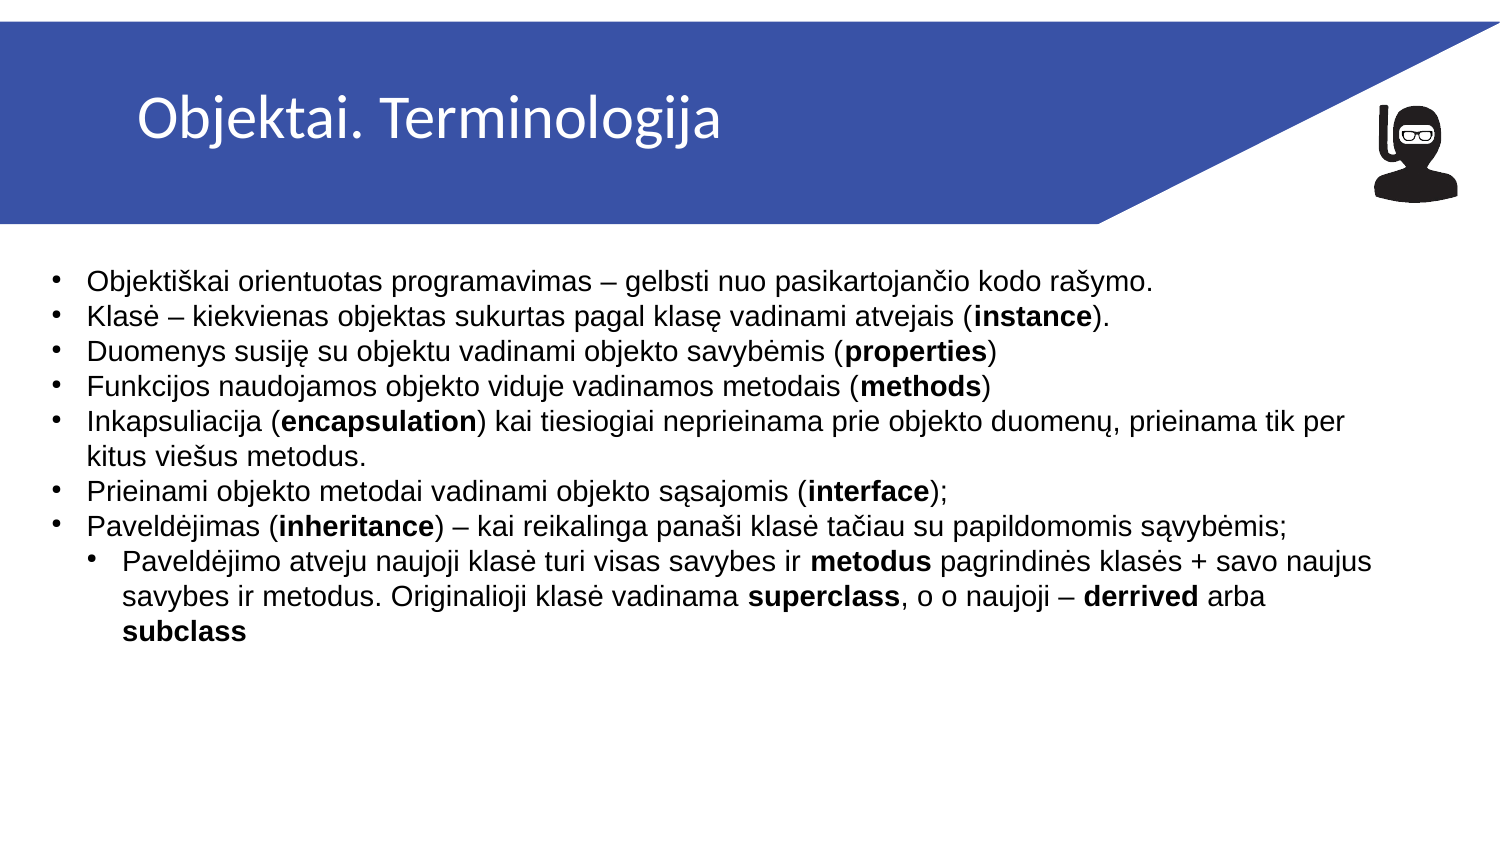

# Objektai. Terminologija
Objektiškai orientuotas programavimas – gelbsti nuo pasikartojančio kodo rašymo.
Klasė – kiekvienas objektas sukurtas pagal klasę vadinami atvejais (instance).
Duomenys susiję su objektu vadinami objekto savybėmis (properties)
Funkcijos naudojamos objekto viduje vadinamos metodais (methods)
Inkapsuliacija (encapsulation) kai tiesiogiai neprieinama prie objekto duomenų, prieinama tik per kitus viešus metodus.
Prieinami objekto metodai vadinami objekto sąsajomis (interface);
Paveldėjimas (inheritance) – kai reikalinga panaši klasė tačiau su papildomomis sąvybėmis;
Paveldėjimo atveju naujoji klasė turi visas savybes ir metodus pagrindinės klasės + savo naujus savybes ir metodus. Originalioji klasė vadinama superclass, o o naujoji – derrived arba subclass